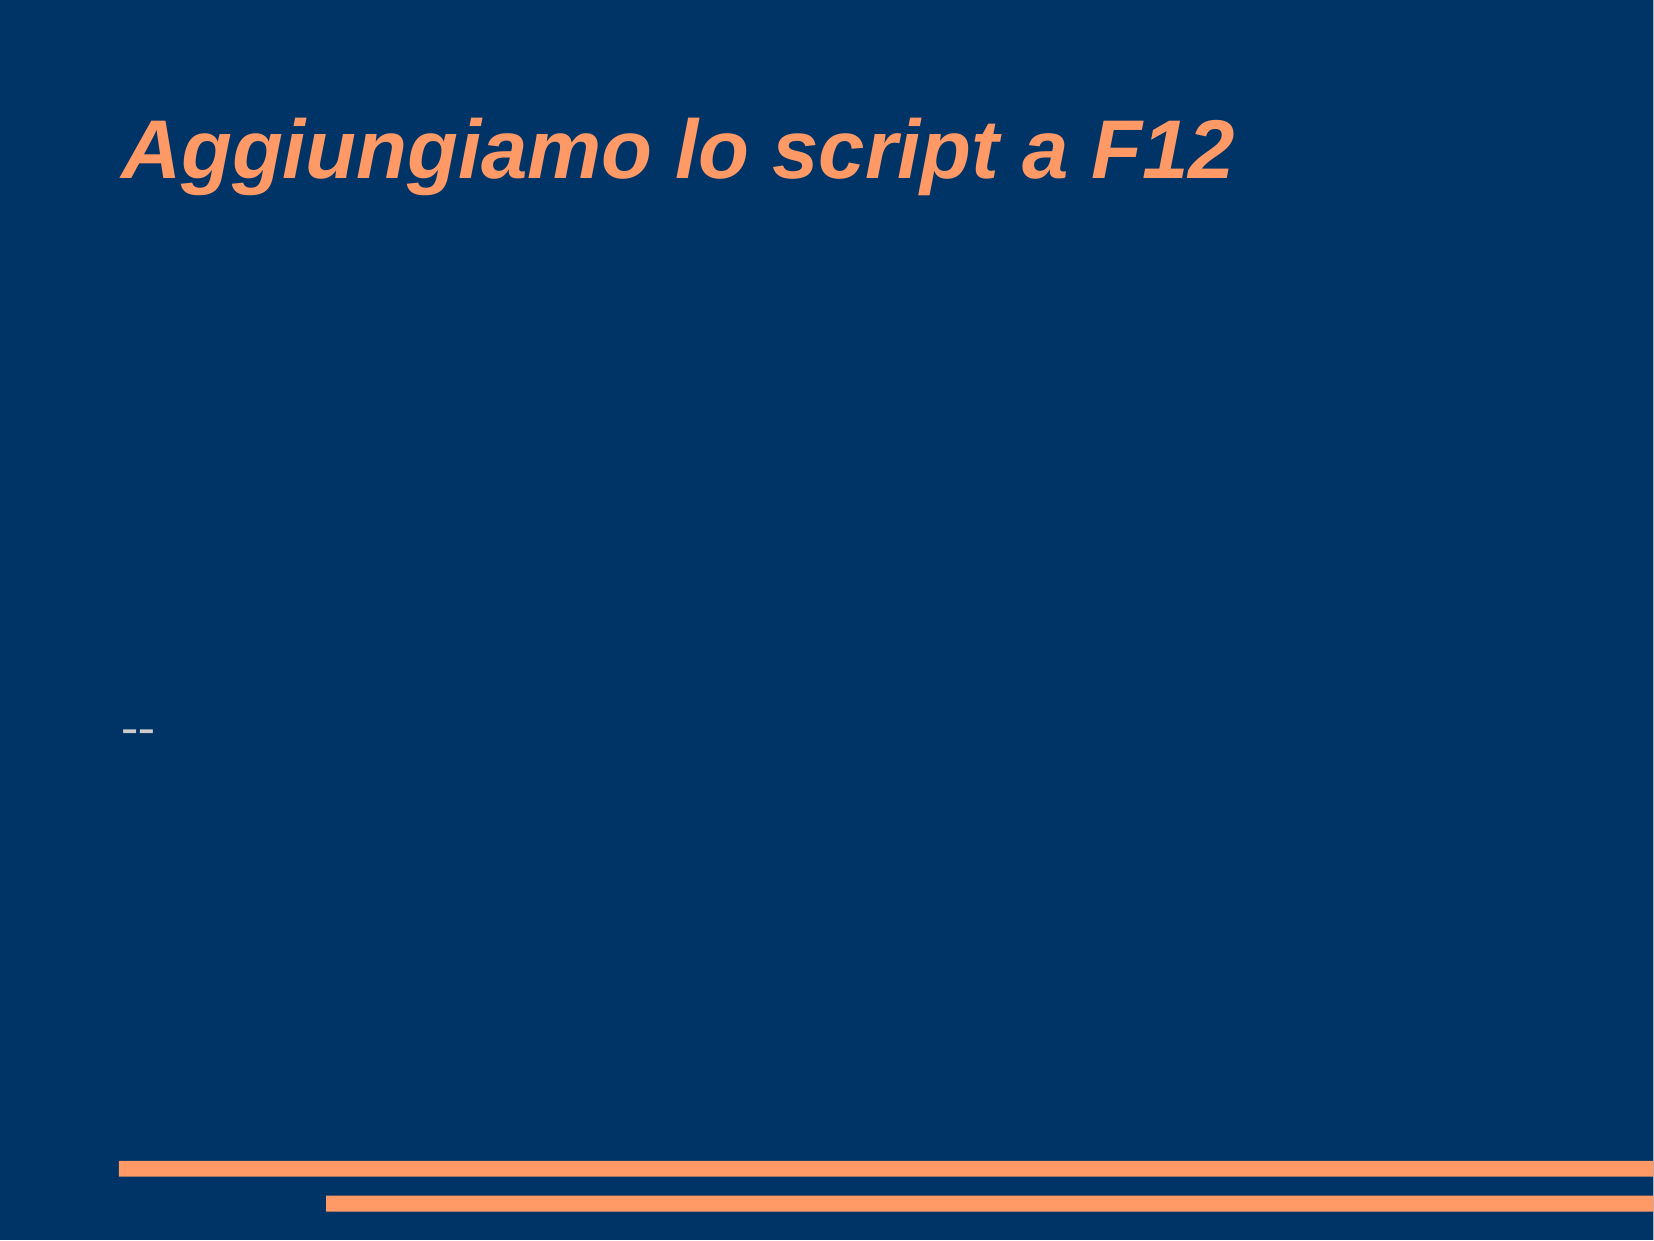

# Aggiungiamo lo script a F12
--